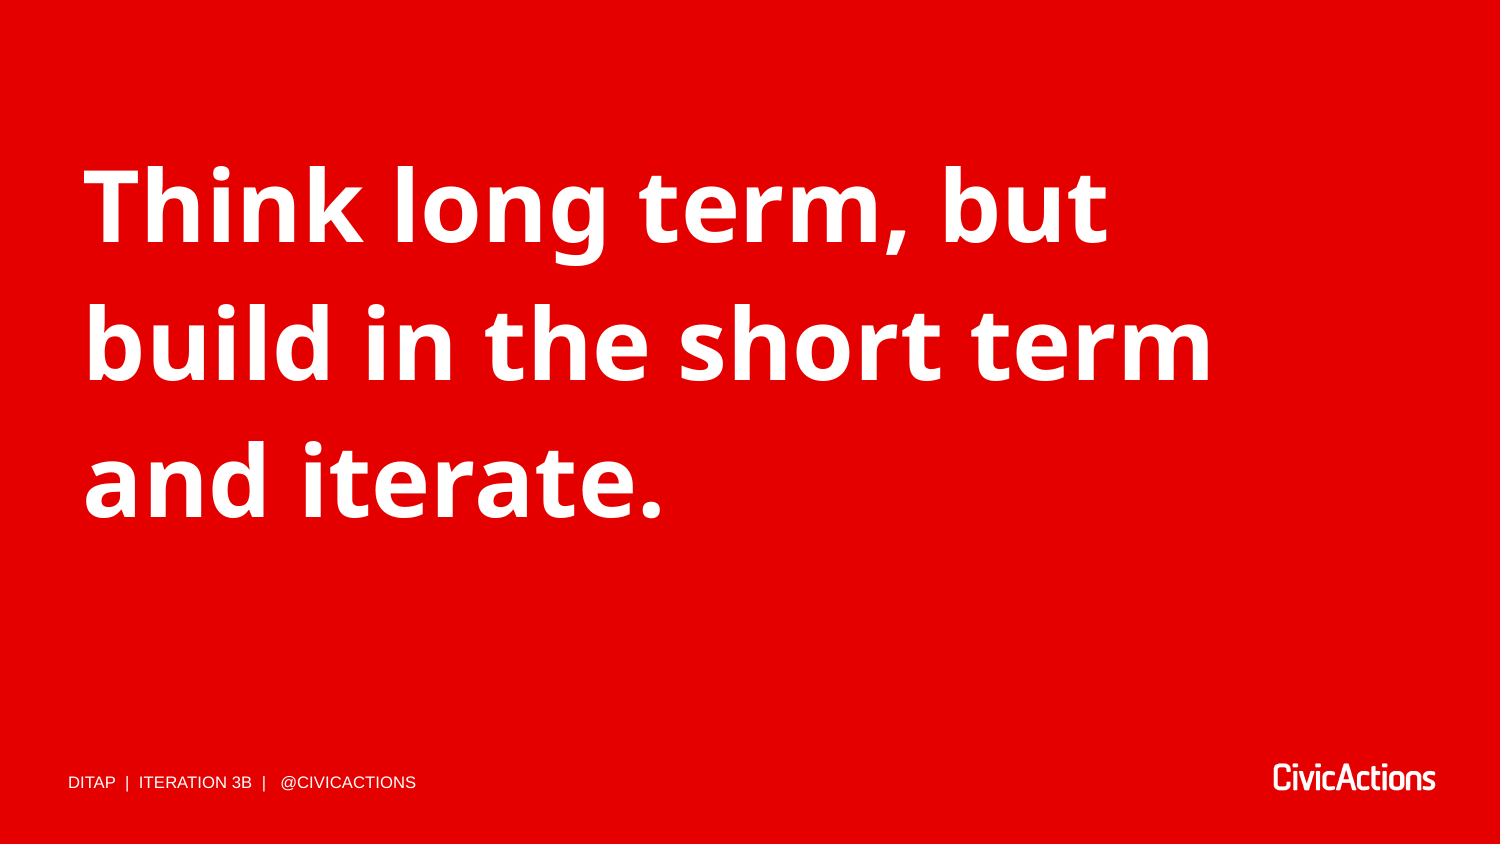

# Think long term, but build in the short term and iterate.